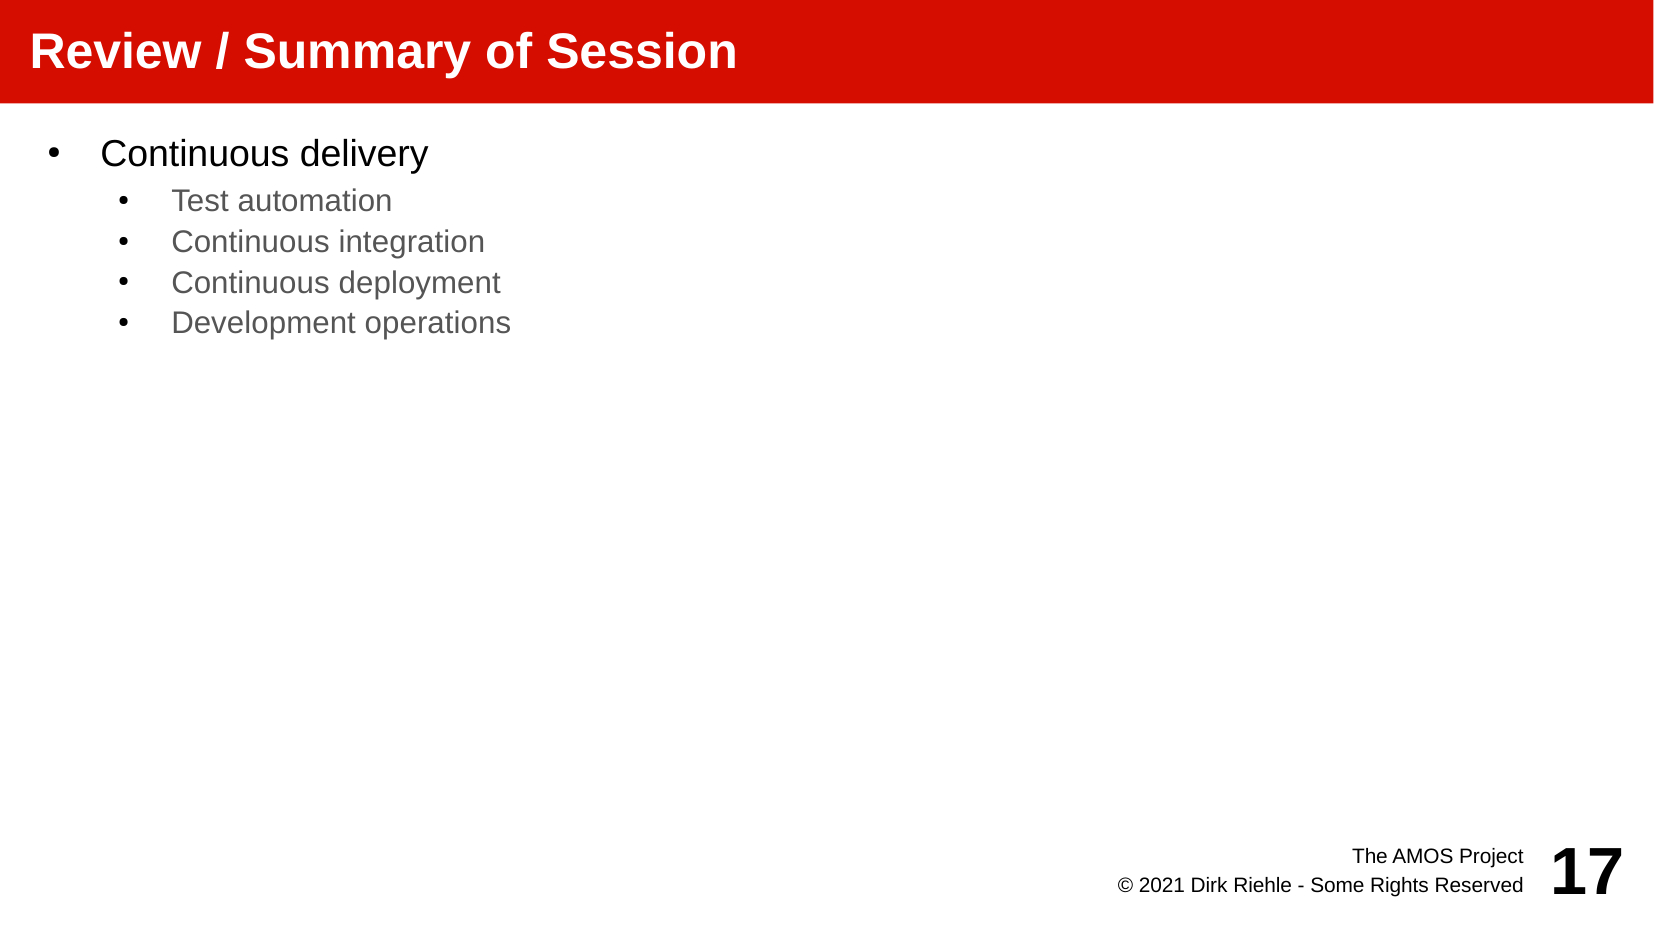

# Review / Summary of Session
Continuous delivery
Test automation
Continuous integration
Continuous deployment
Development operations
The AMOS Project
17
© 2021 Dirk Riehle - Some Rights Reserved